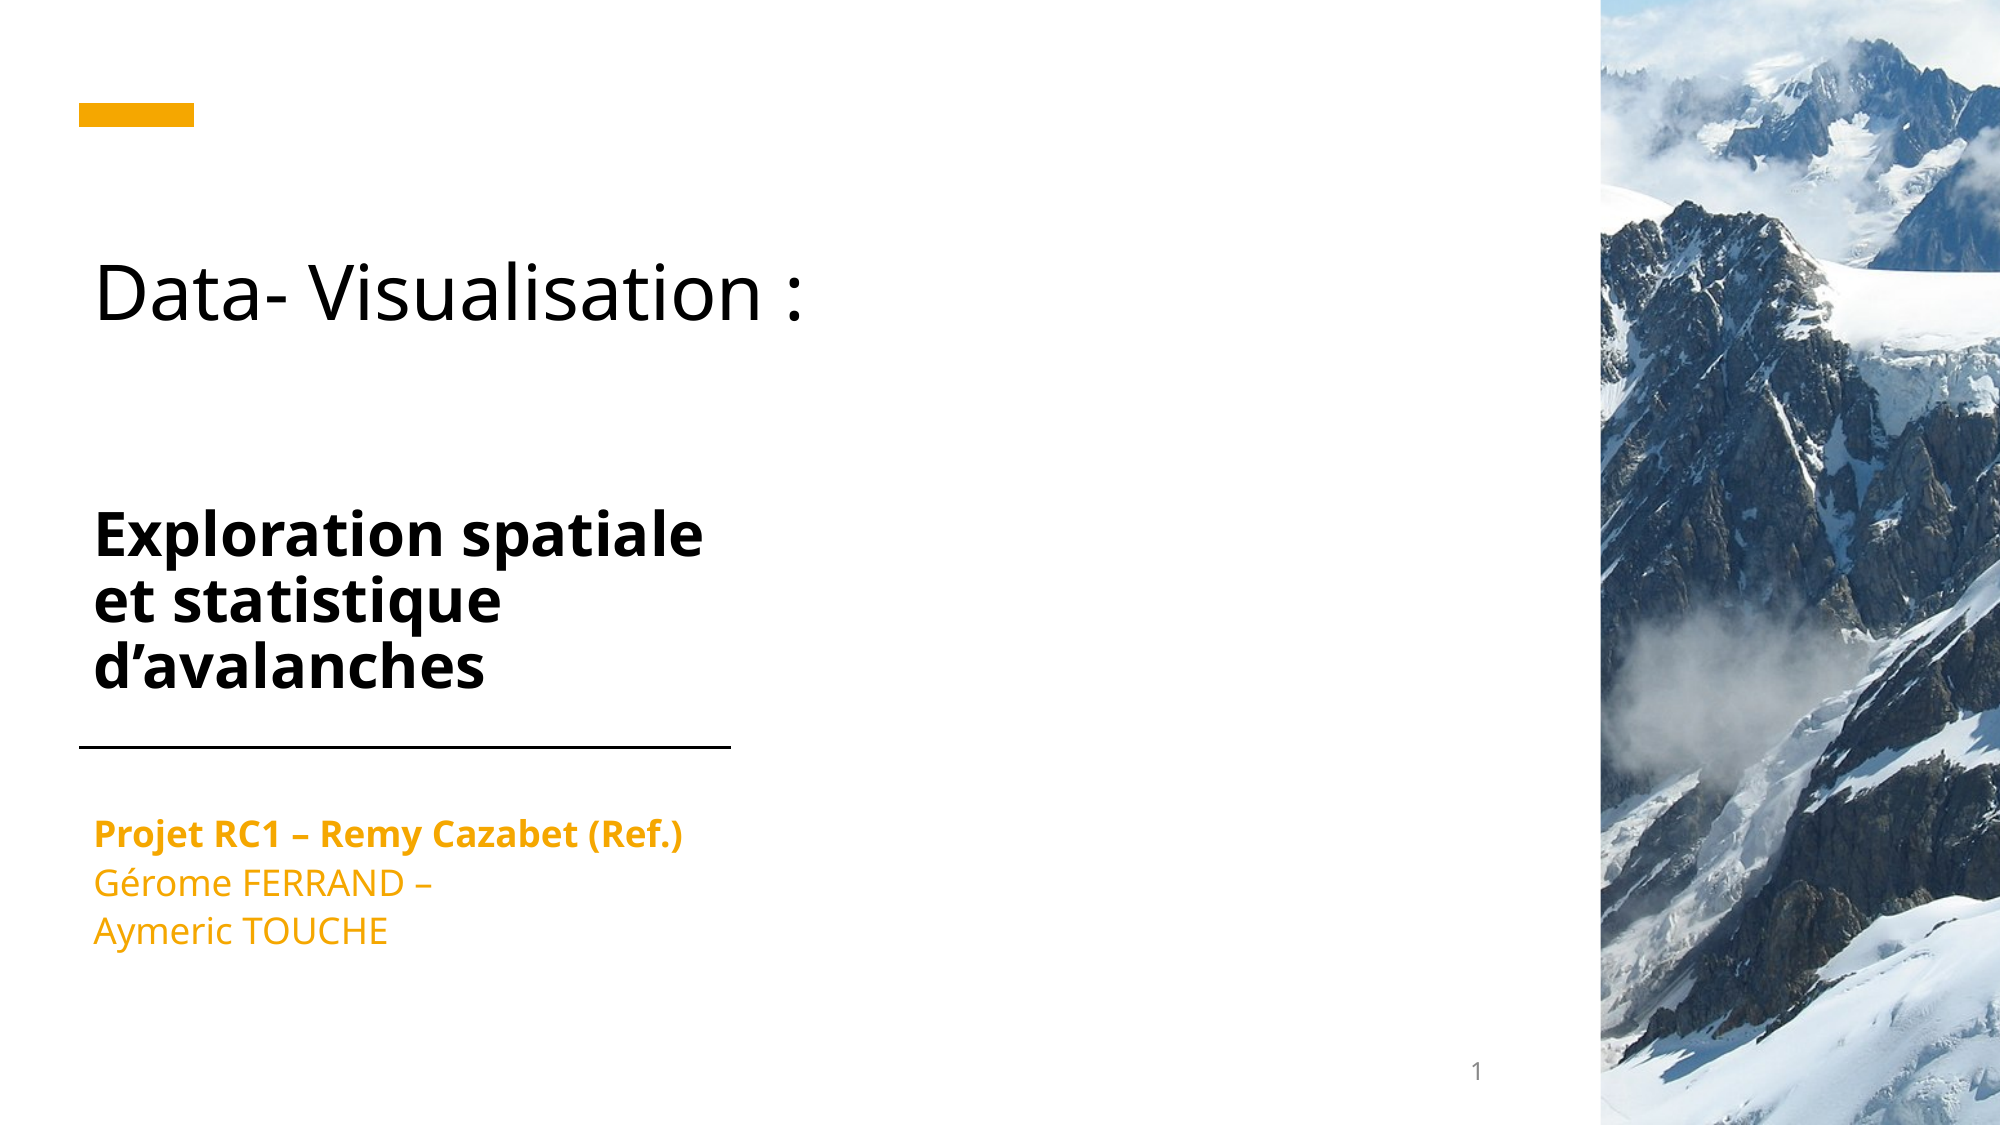

# Data- Visualisation : Exploration spatiale et statistique d’avalanches
Projet RC1 – Remy Cazabet (Ref.)
Gérome FERRAND –
Aymeric TOUCHE
1